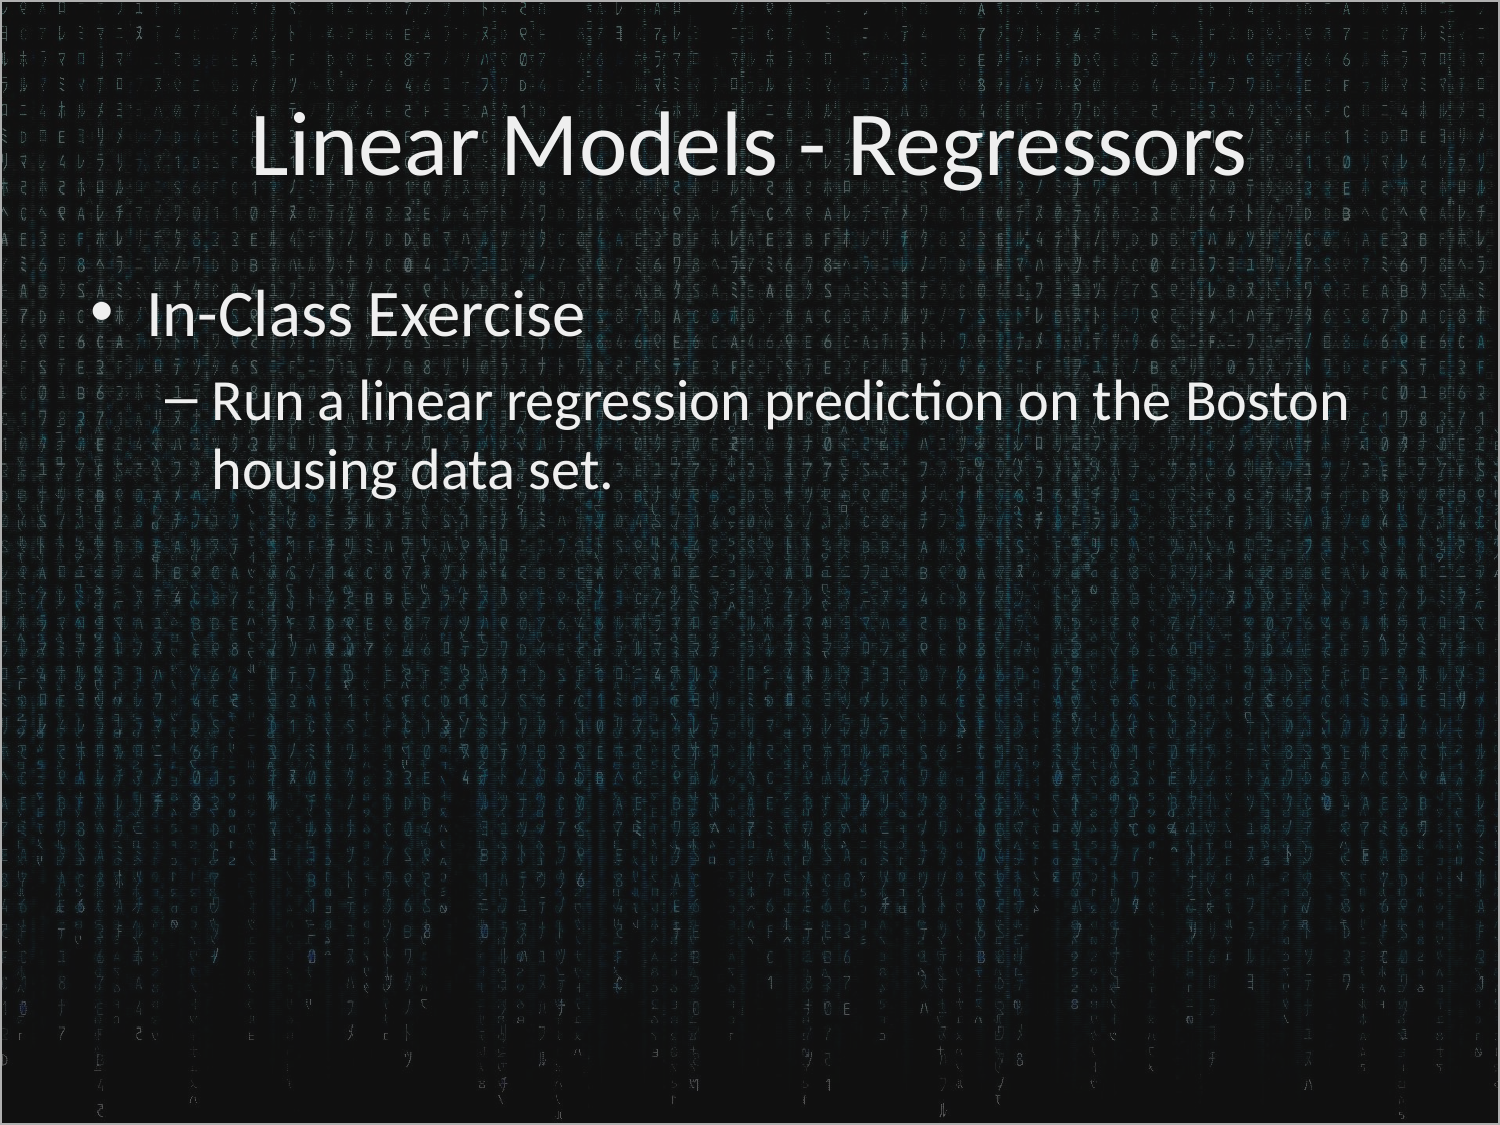

# Linear Models - Regressors
In-Class Exercise
Run a linear regression prediction on the Boston housing data set.